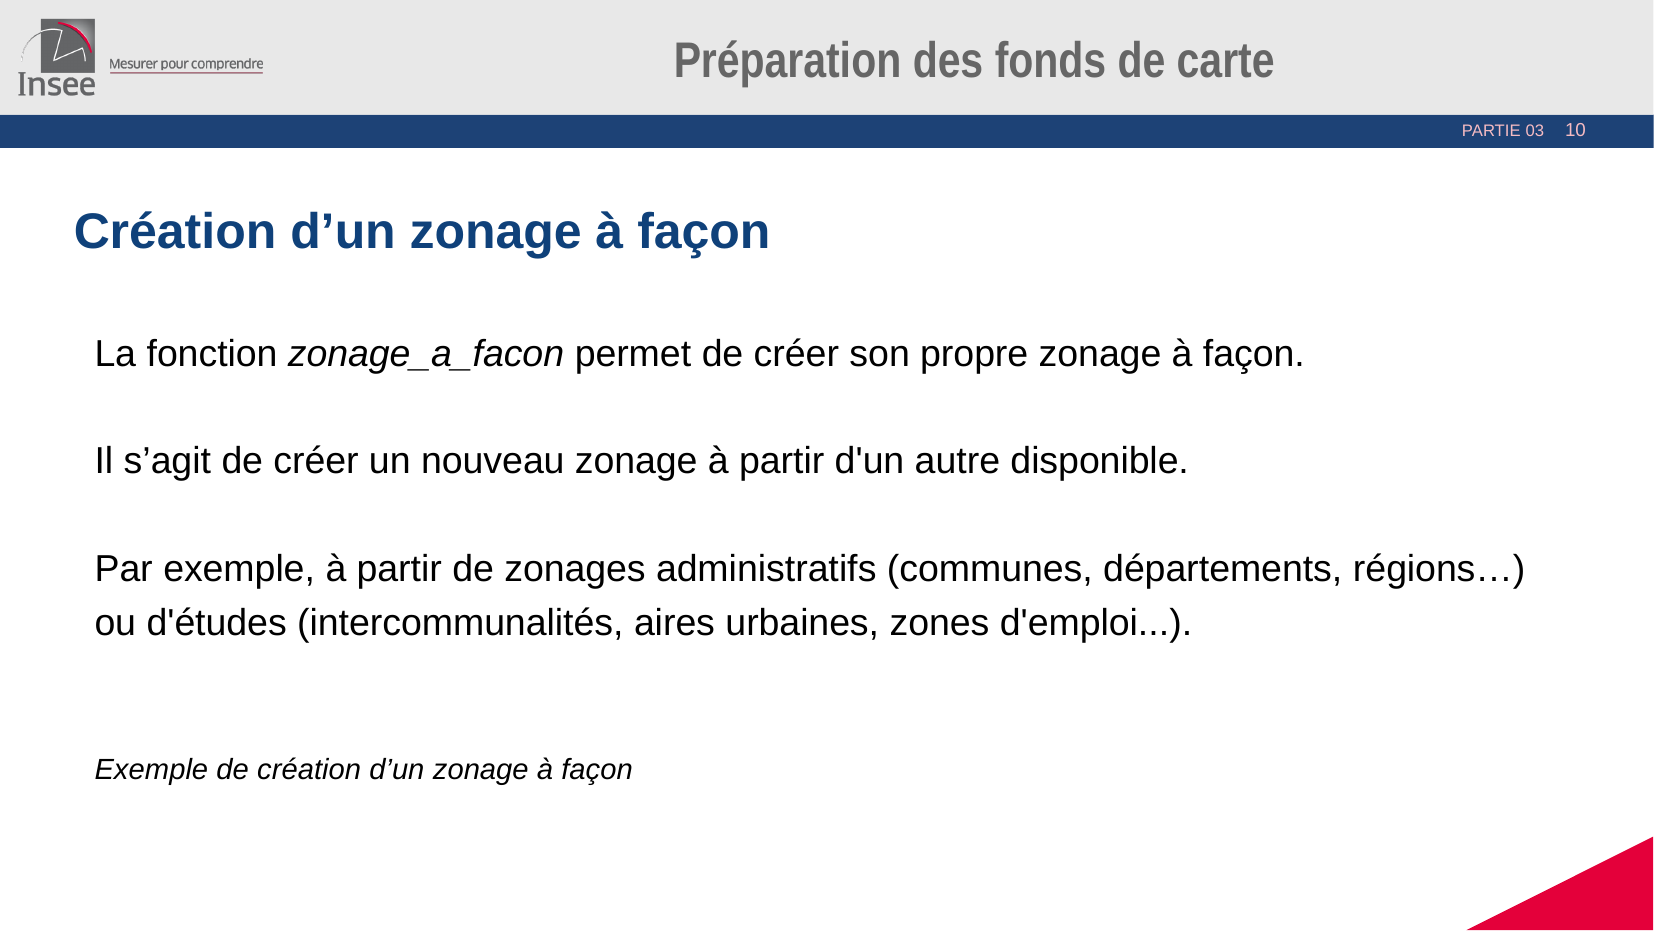

# Préparation des fonds de carte
PARTIE 03
10
Création d’un zonage à façon
La fonction zonage_a_facon permet de créer son propre zonage à façon.
Il s’agit de créer un nouveau zonage à partir d'un autre disponible.
Par exemple, à partir de zonages administratifs (communes, départements, régions…)
ou d'études (intercommunalités, aires urbaines, zones d'emploi...).
Exemple de création d’un zonage à façon